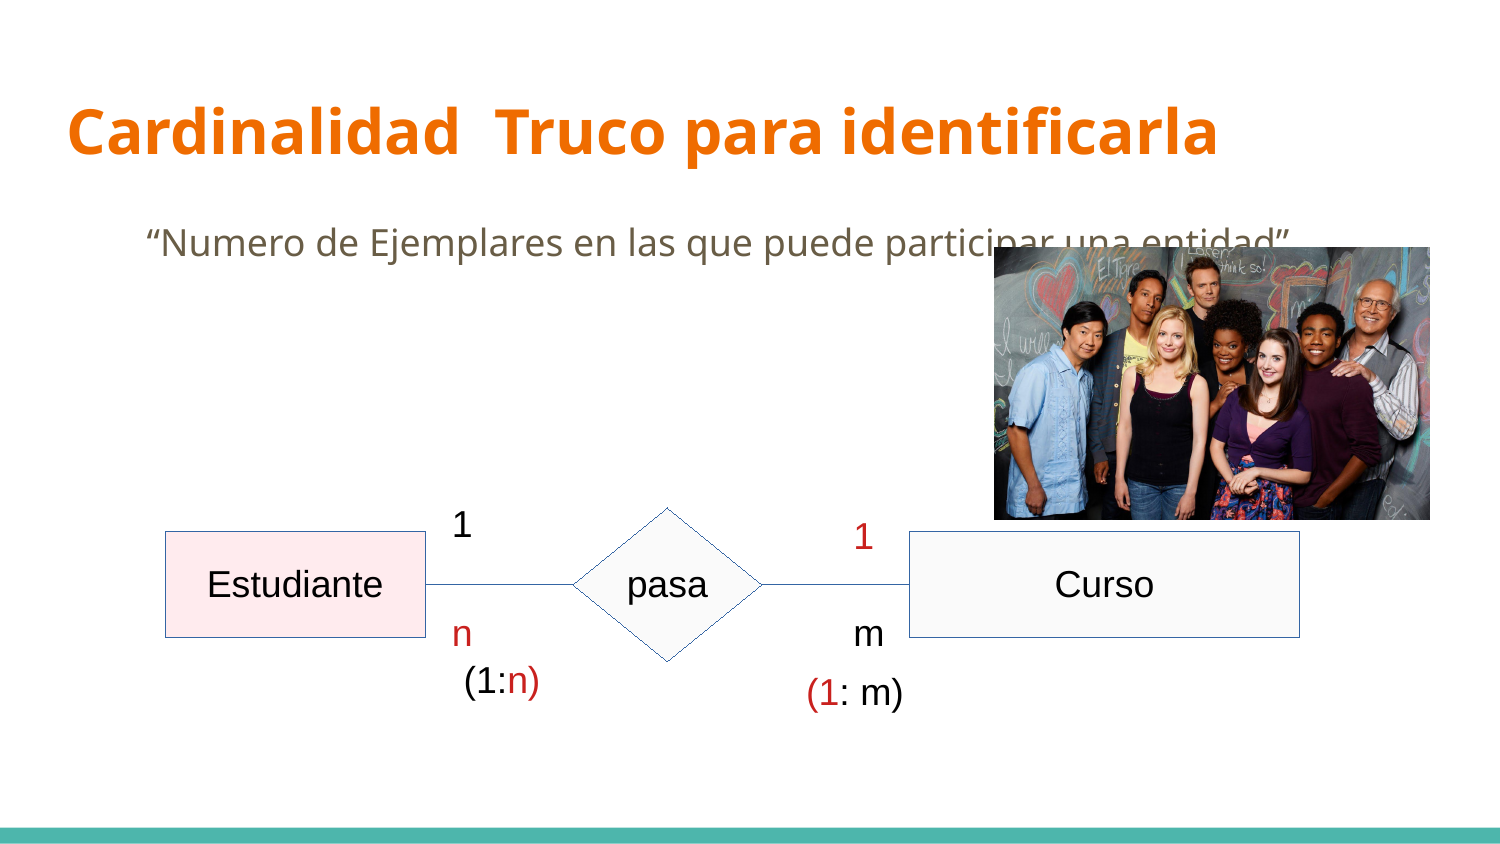

“Numero de Ejemplares en las que puede participar una entidad”
# Cardinalidad Truco para identificarla
1
pasa
1
Estudiante
Curso
n
m
(1:n)
(1: m)